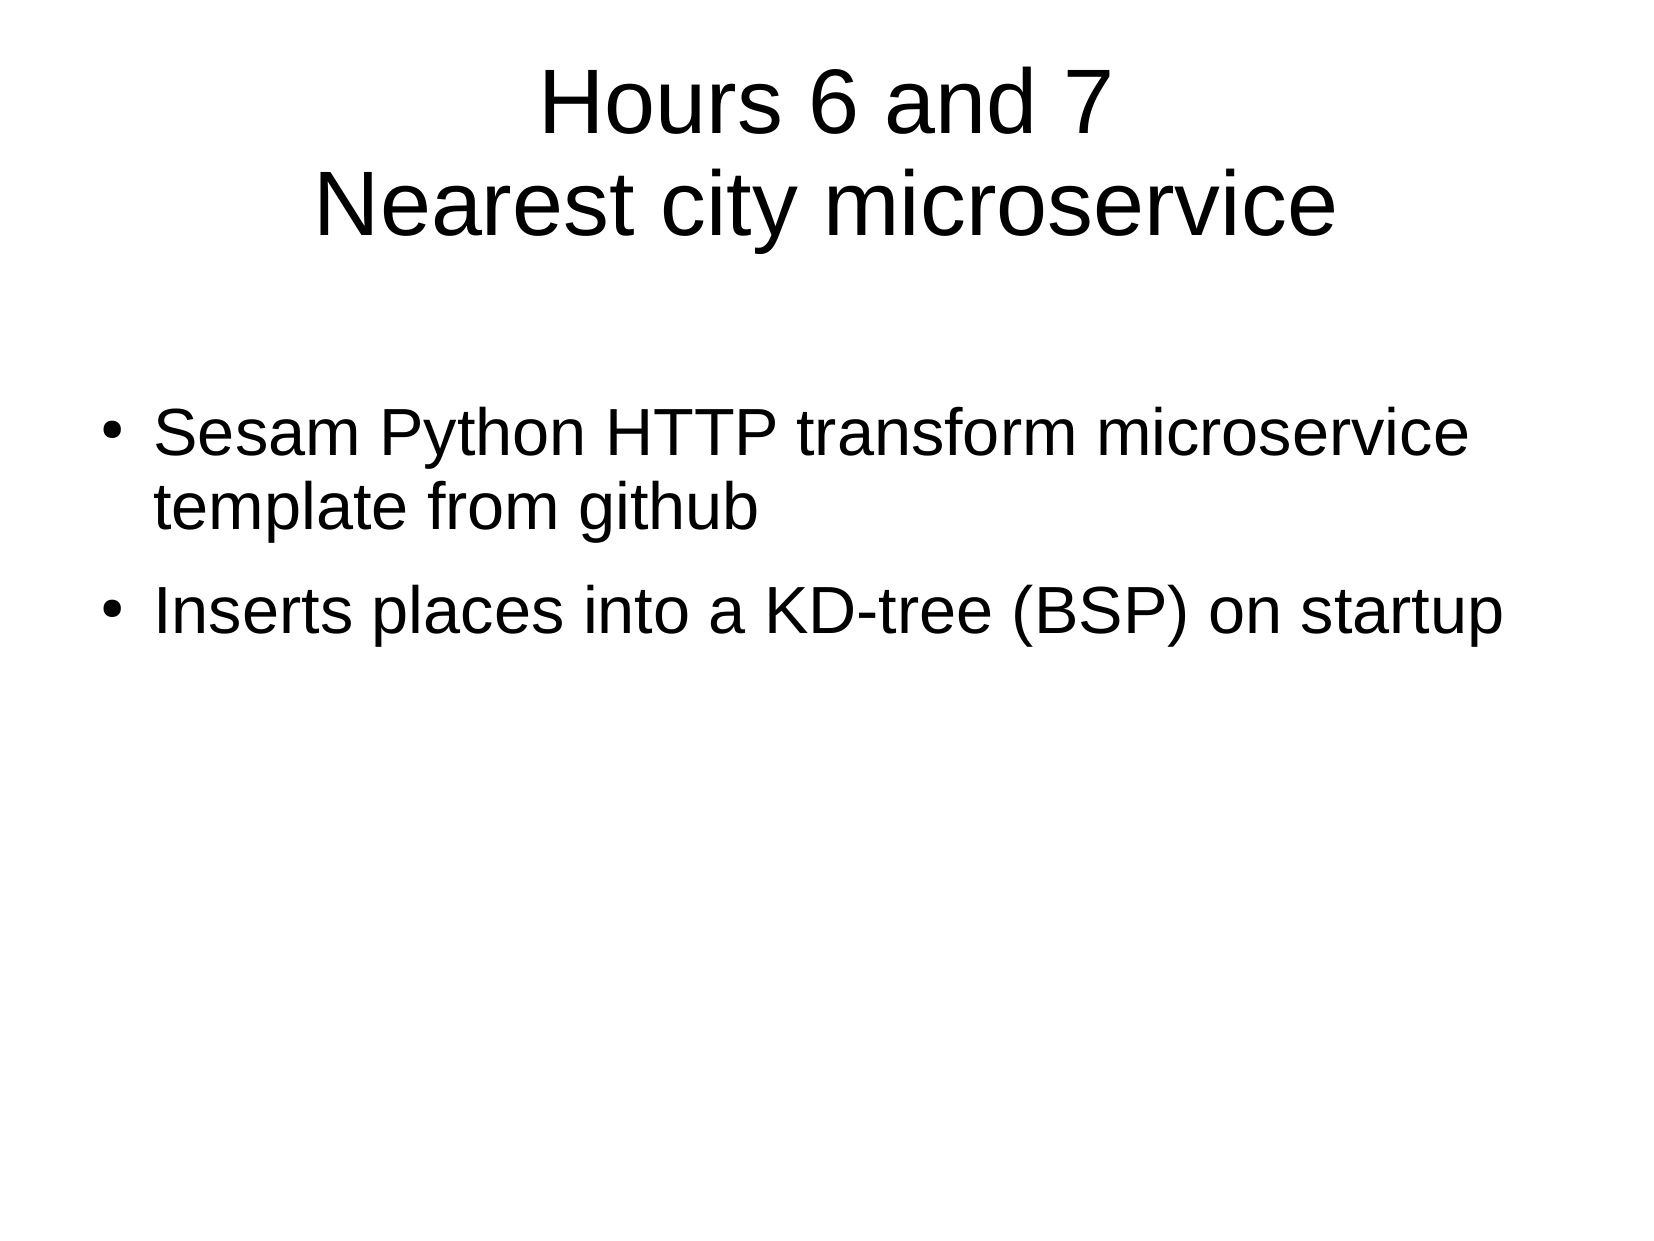

# Hours 6 and 7 Nearest city microservice
Sesam Python HTTP transform microservice template from github
Inserts places into a KD-tree (BSP) on startup